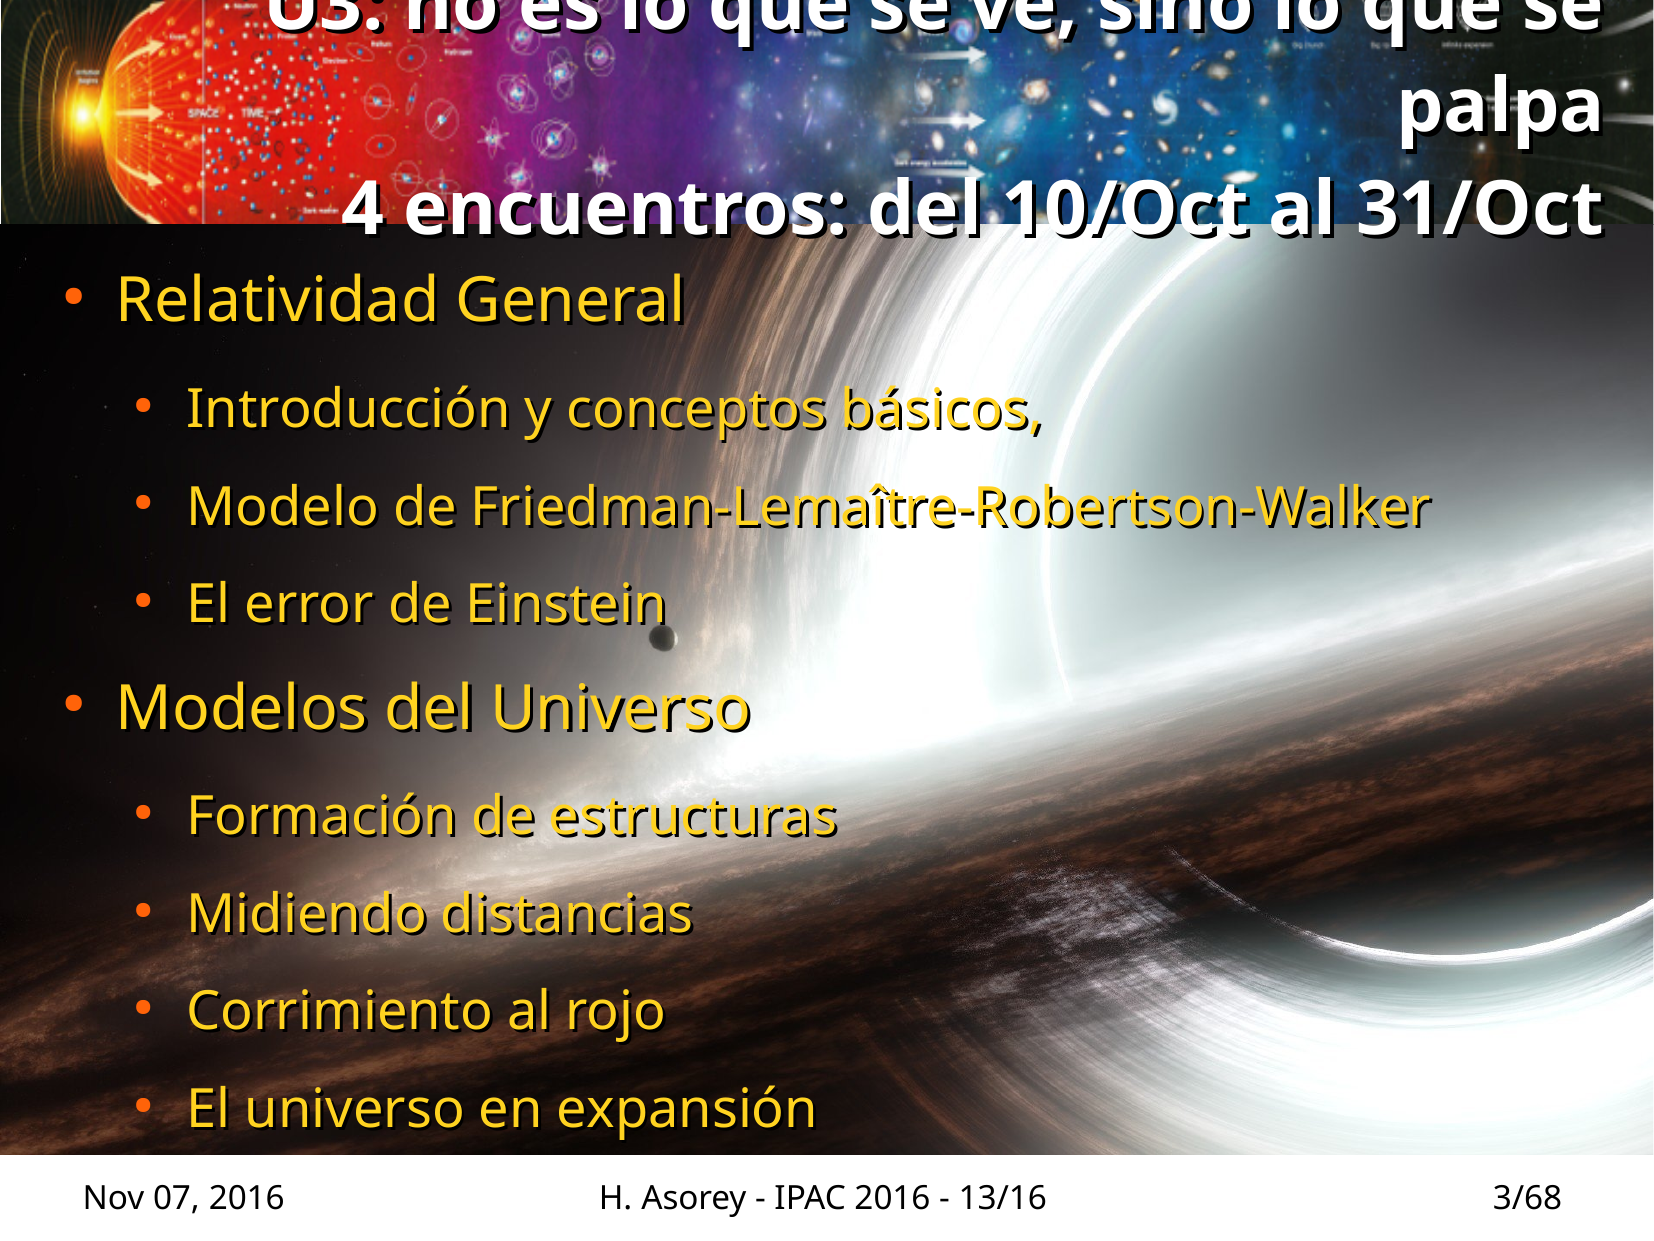

# U3: no es lo que se ve, sino lo que se palpa 4 encuentros: del 10/Oct al 31/Oct
Relatividad General
Introducción y conceptos básicos,
Modelo de Friedman-Lemaître-Robertson-Walker
El error de Einstein
Modelos del Universo
Formación de estructuras
Midiendo distancias
Corrimiento al rojo
El universo en expansión
Nov 07, 2016
H. Asorey - IPAC 2016 - 13/16
3